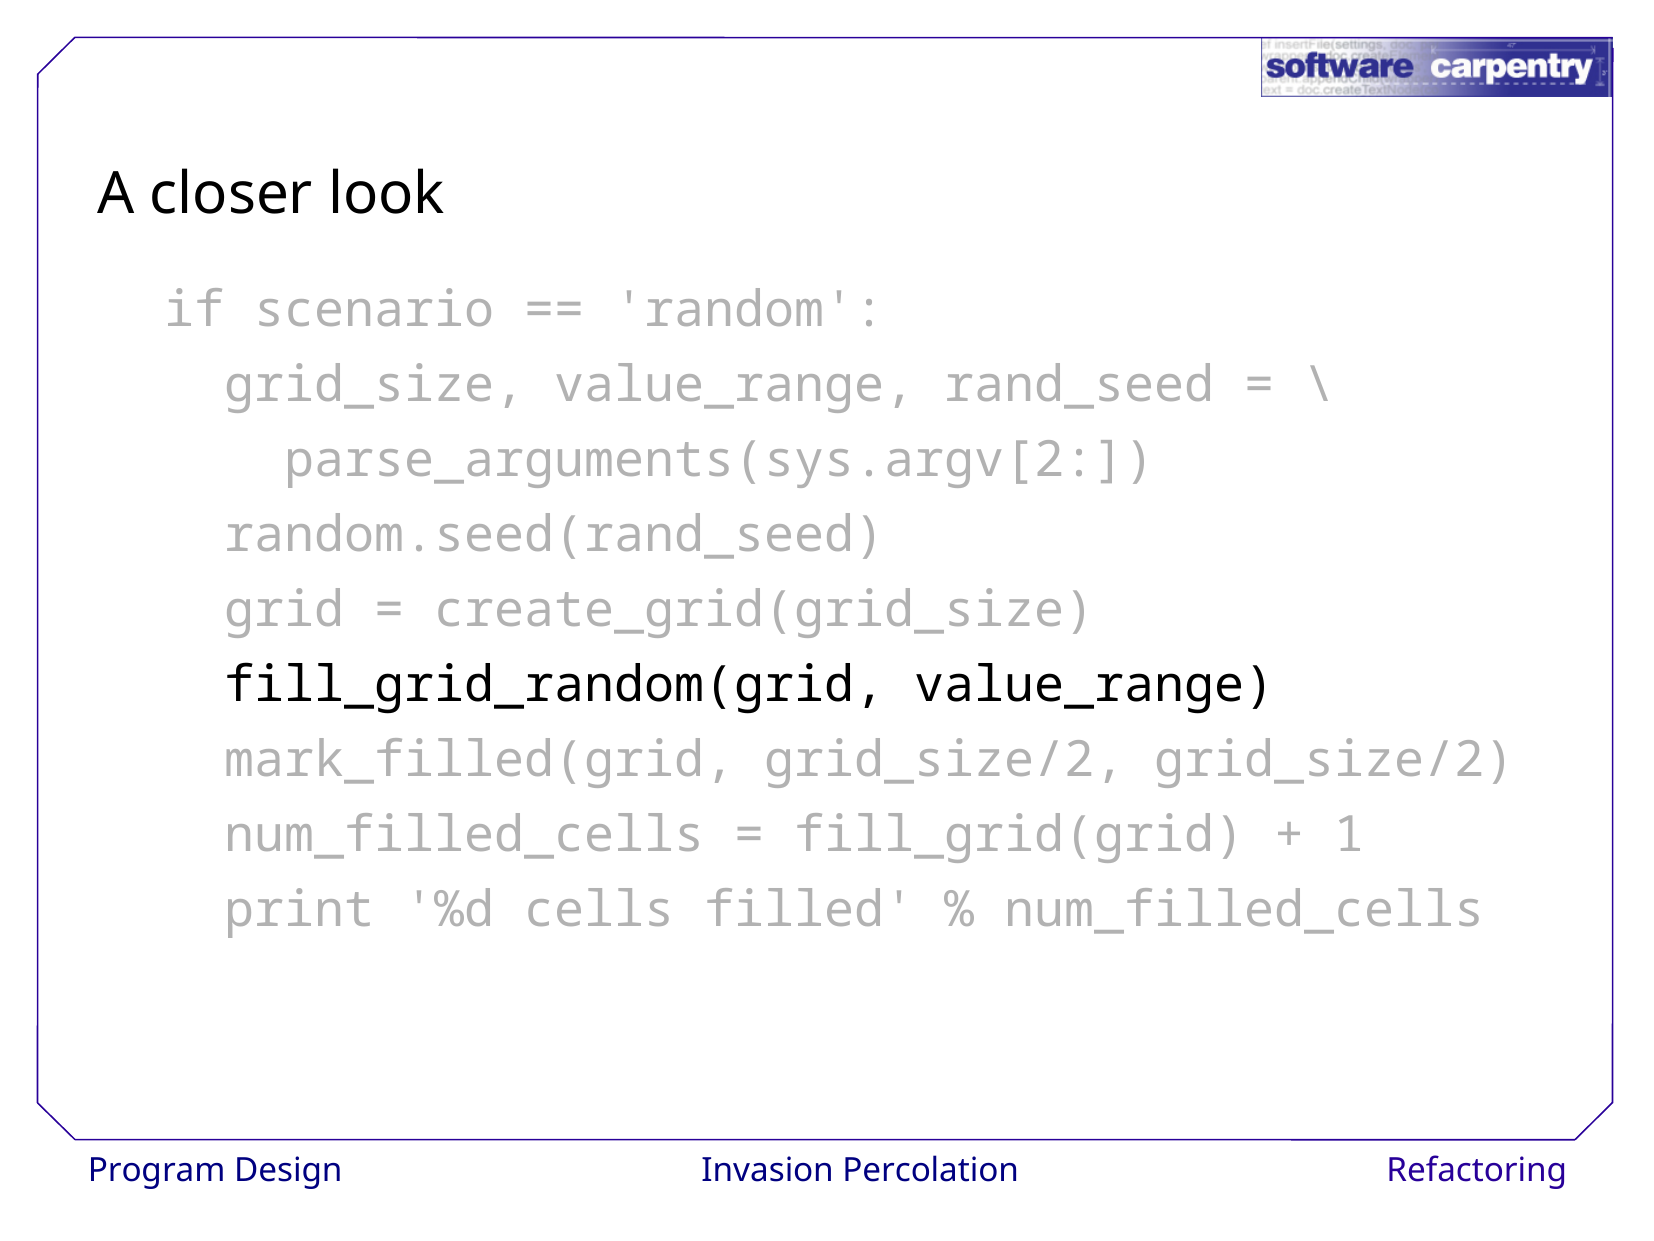

A closer look
 if scenario == 'random':
 grid_size, value_range, rand_seed = \
 parse_arguments(sys.argv[2:])
 random.seed(rand_seed)
 grid = create_grid(grid_size)
 fill_grid_random(grid, value_range)
 mark_filled(grid, grid_size/2, grid_size/2)
 num_filled_cells = fill_grid(grid) + 1
 print '%d cells filled' % num_filled_cells